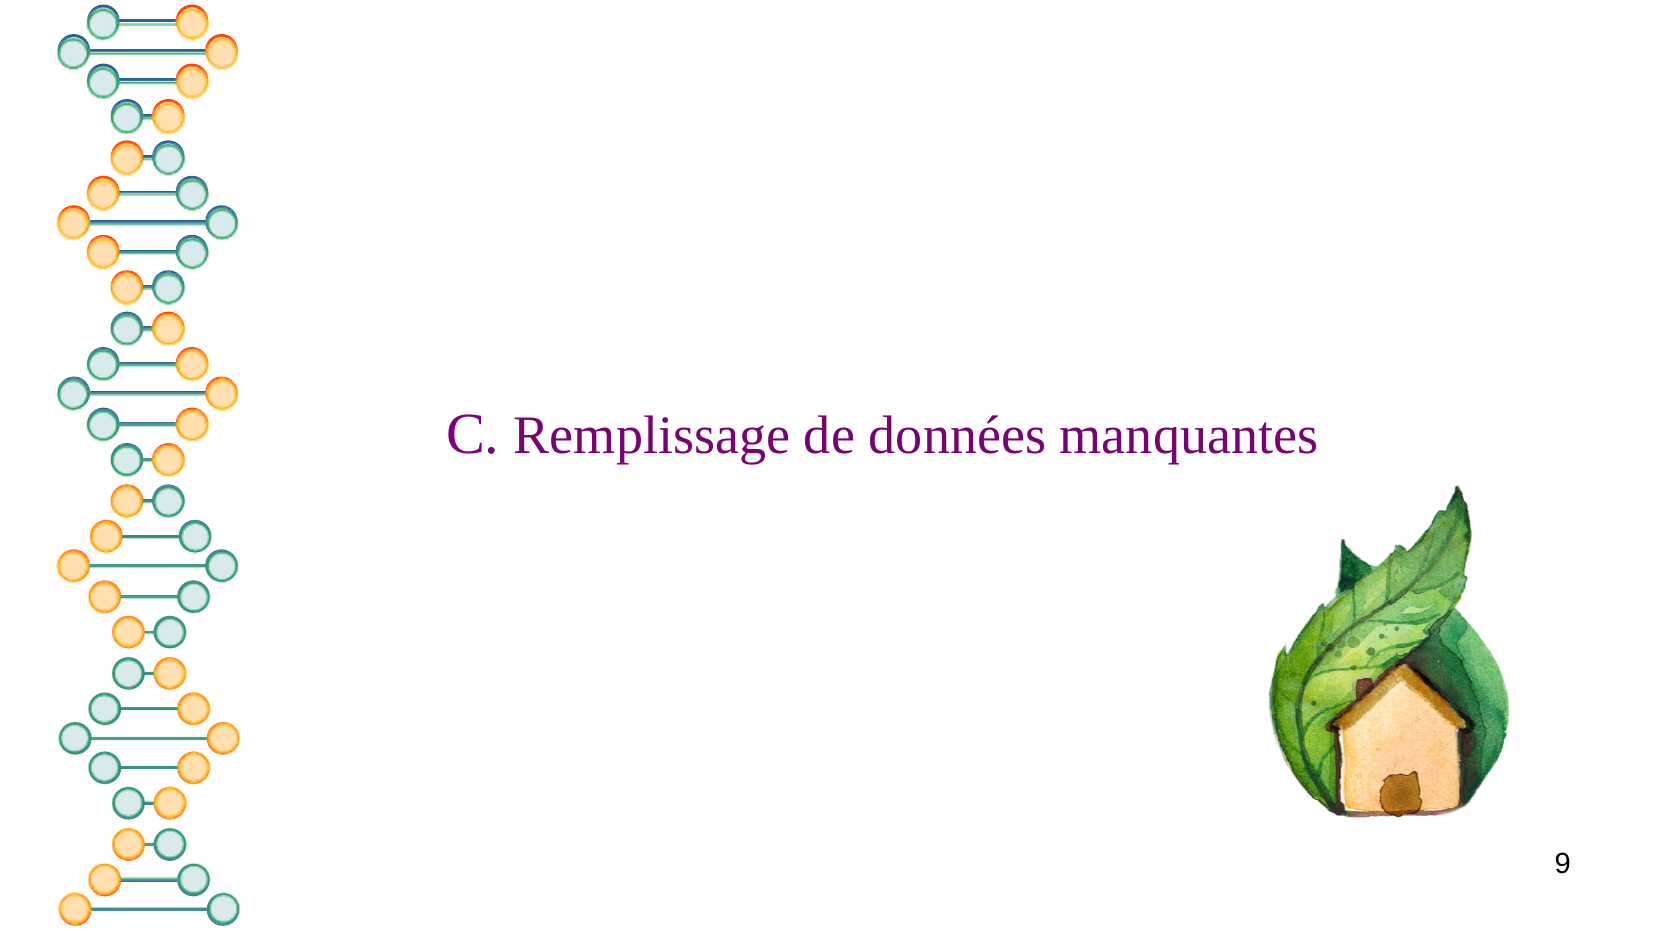

# C. Remplissage de données manquantes
9